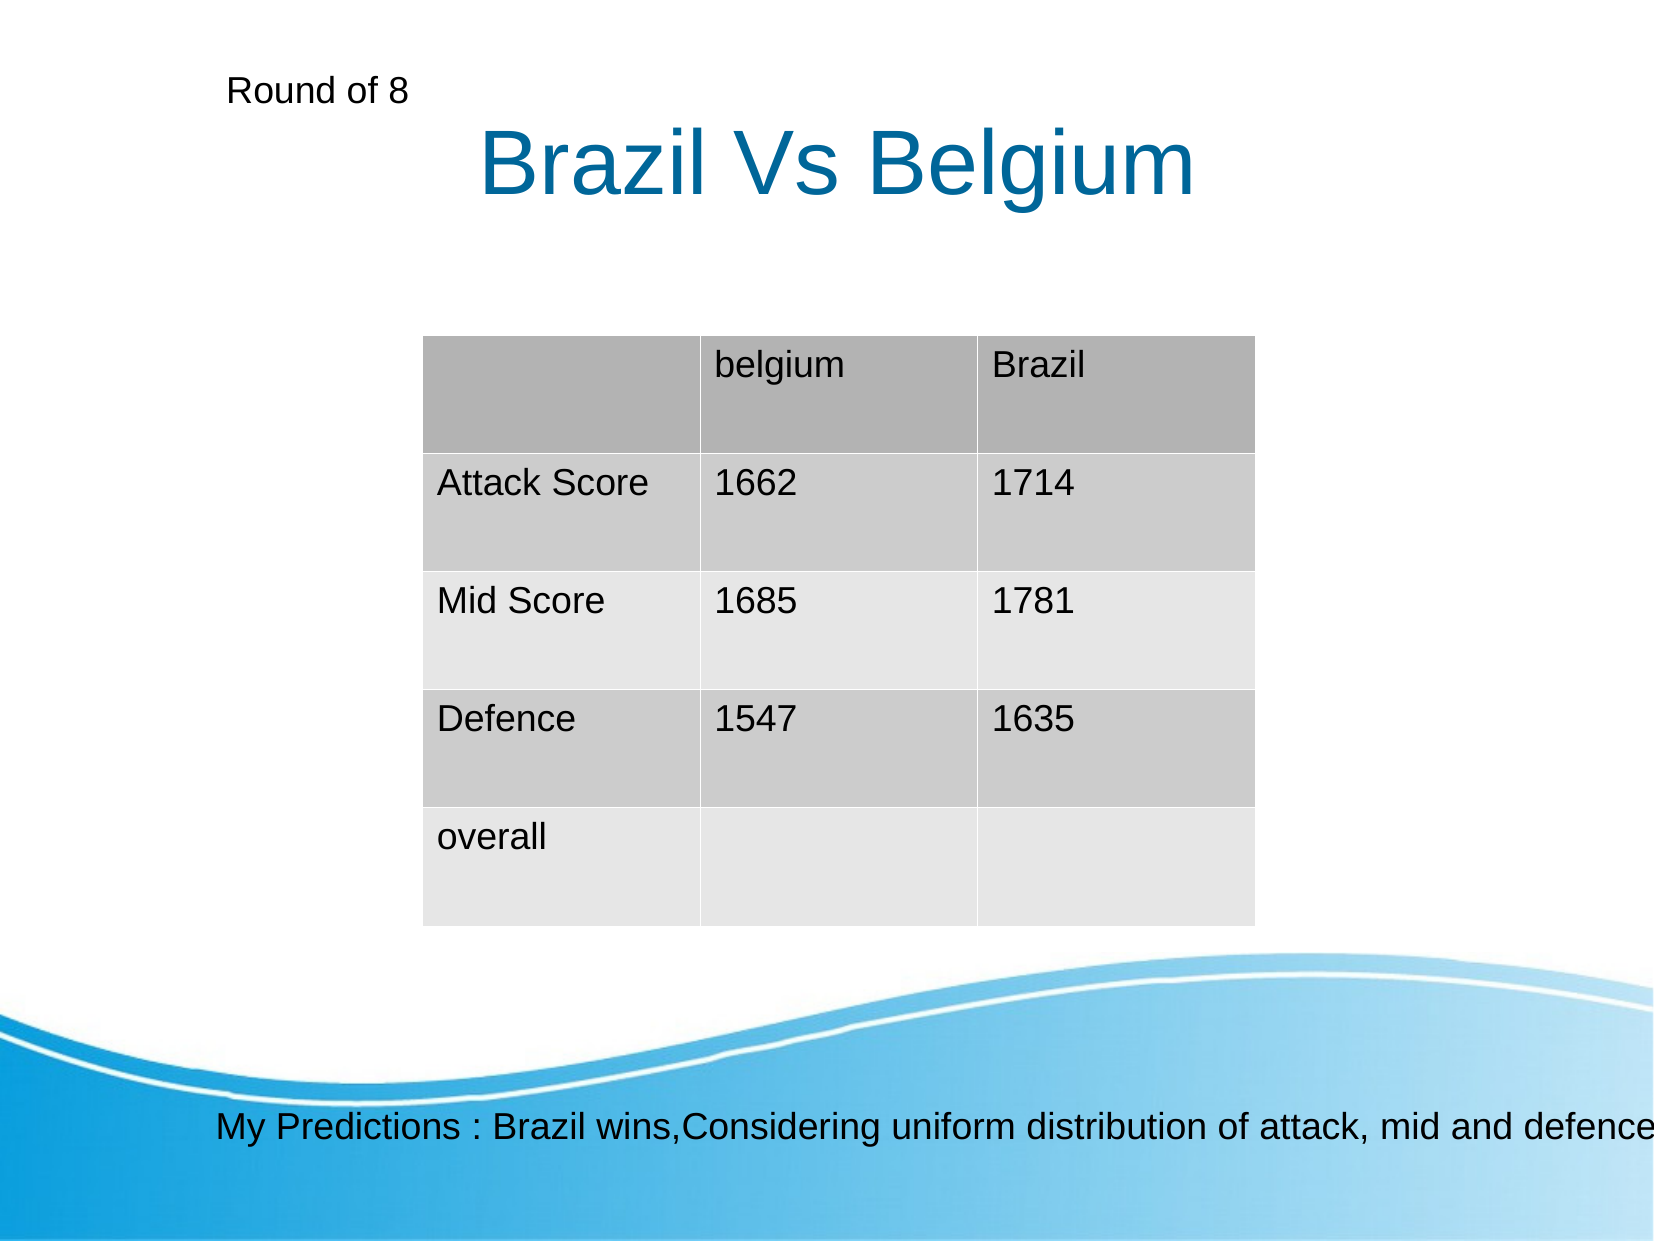

# Brazil Vs Belgium
Round of 8
| | belgium | Brazil |
| --- | --- | --- |
| Attack Score | 1662 | 1714 |
| Mid Score | 1685 | 1781 |
| Defence | 1547 | 1635 |
| overall | | |
My Predictions : Brazil wins,Considering uniform distribution of attack, mid and defence